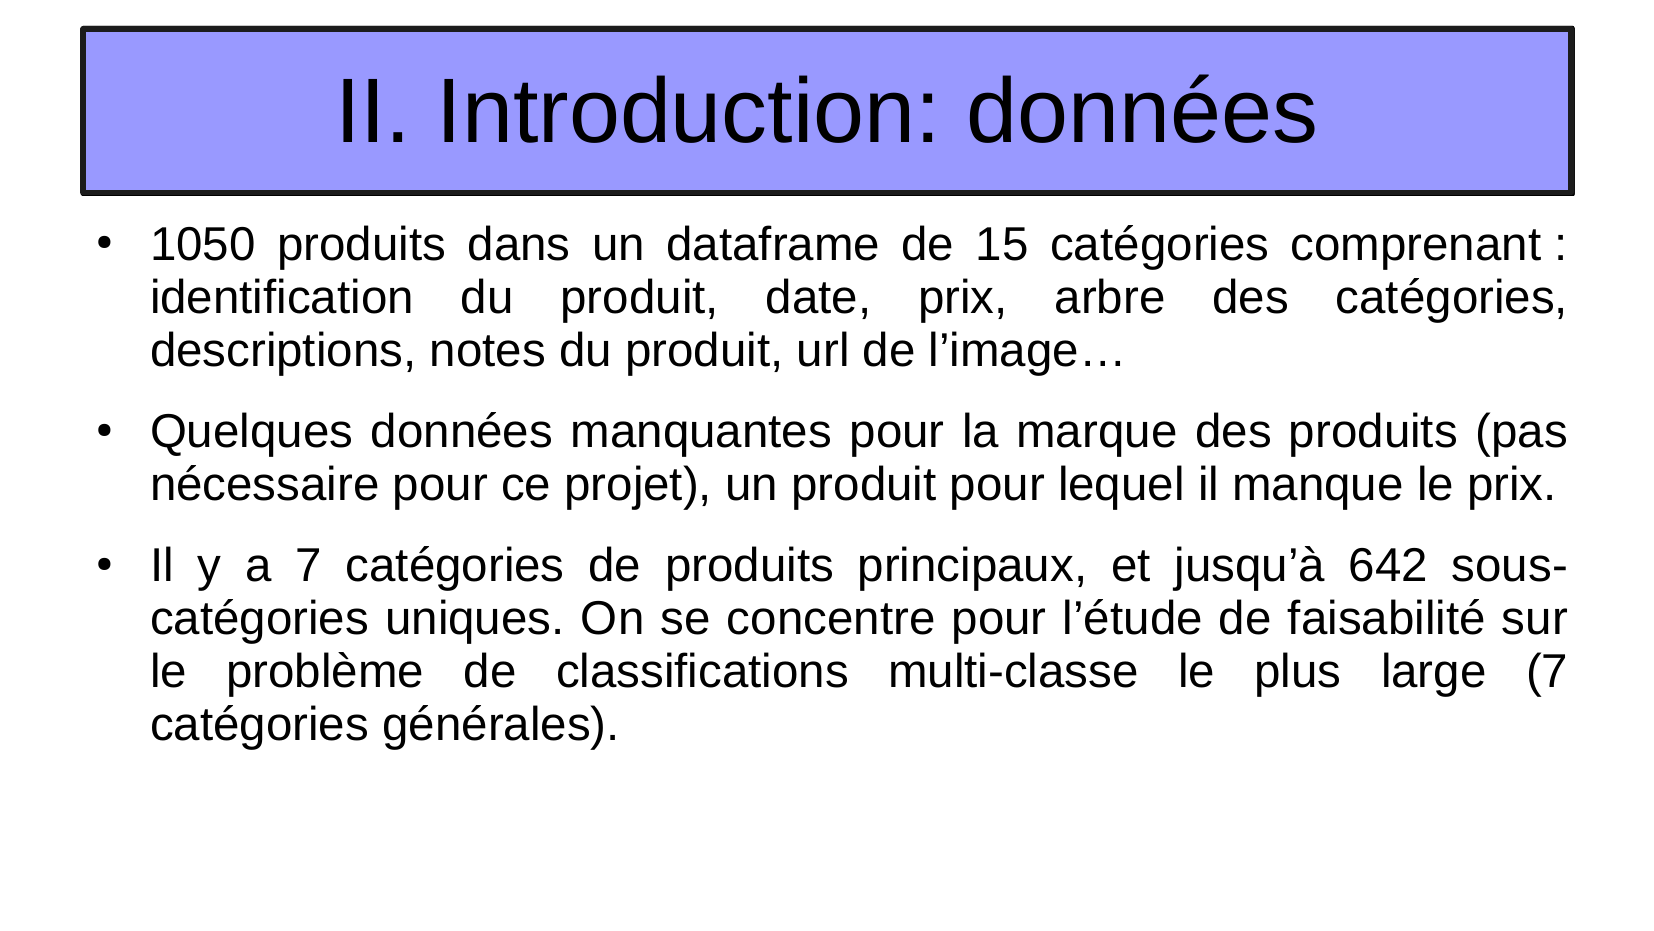

II. Introduction: données
#
1050 produits dans un dataframe de 15 catégories comprenant : identification du produit, date, prix, arbre des catégories, descriptions, notes du produit, url de l’image…
Quelques données manquantes pour la marque des produits (pas nécessaire pour ce projet), un produit pour lequel il manque le prix.
Il y a 7 catégories de produits principaux, et jusqu’à 642 sous-catégories uniques. On se concentre pour l’étude de faisabilité sur le problème de classifications multi-classe le plus large (7 catégories générales).